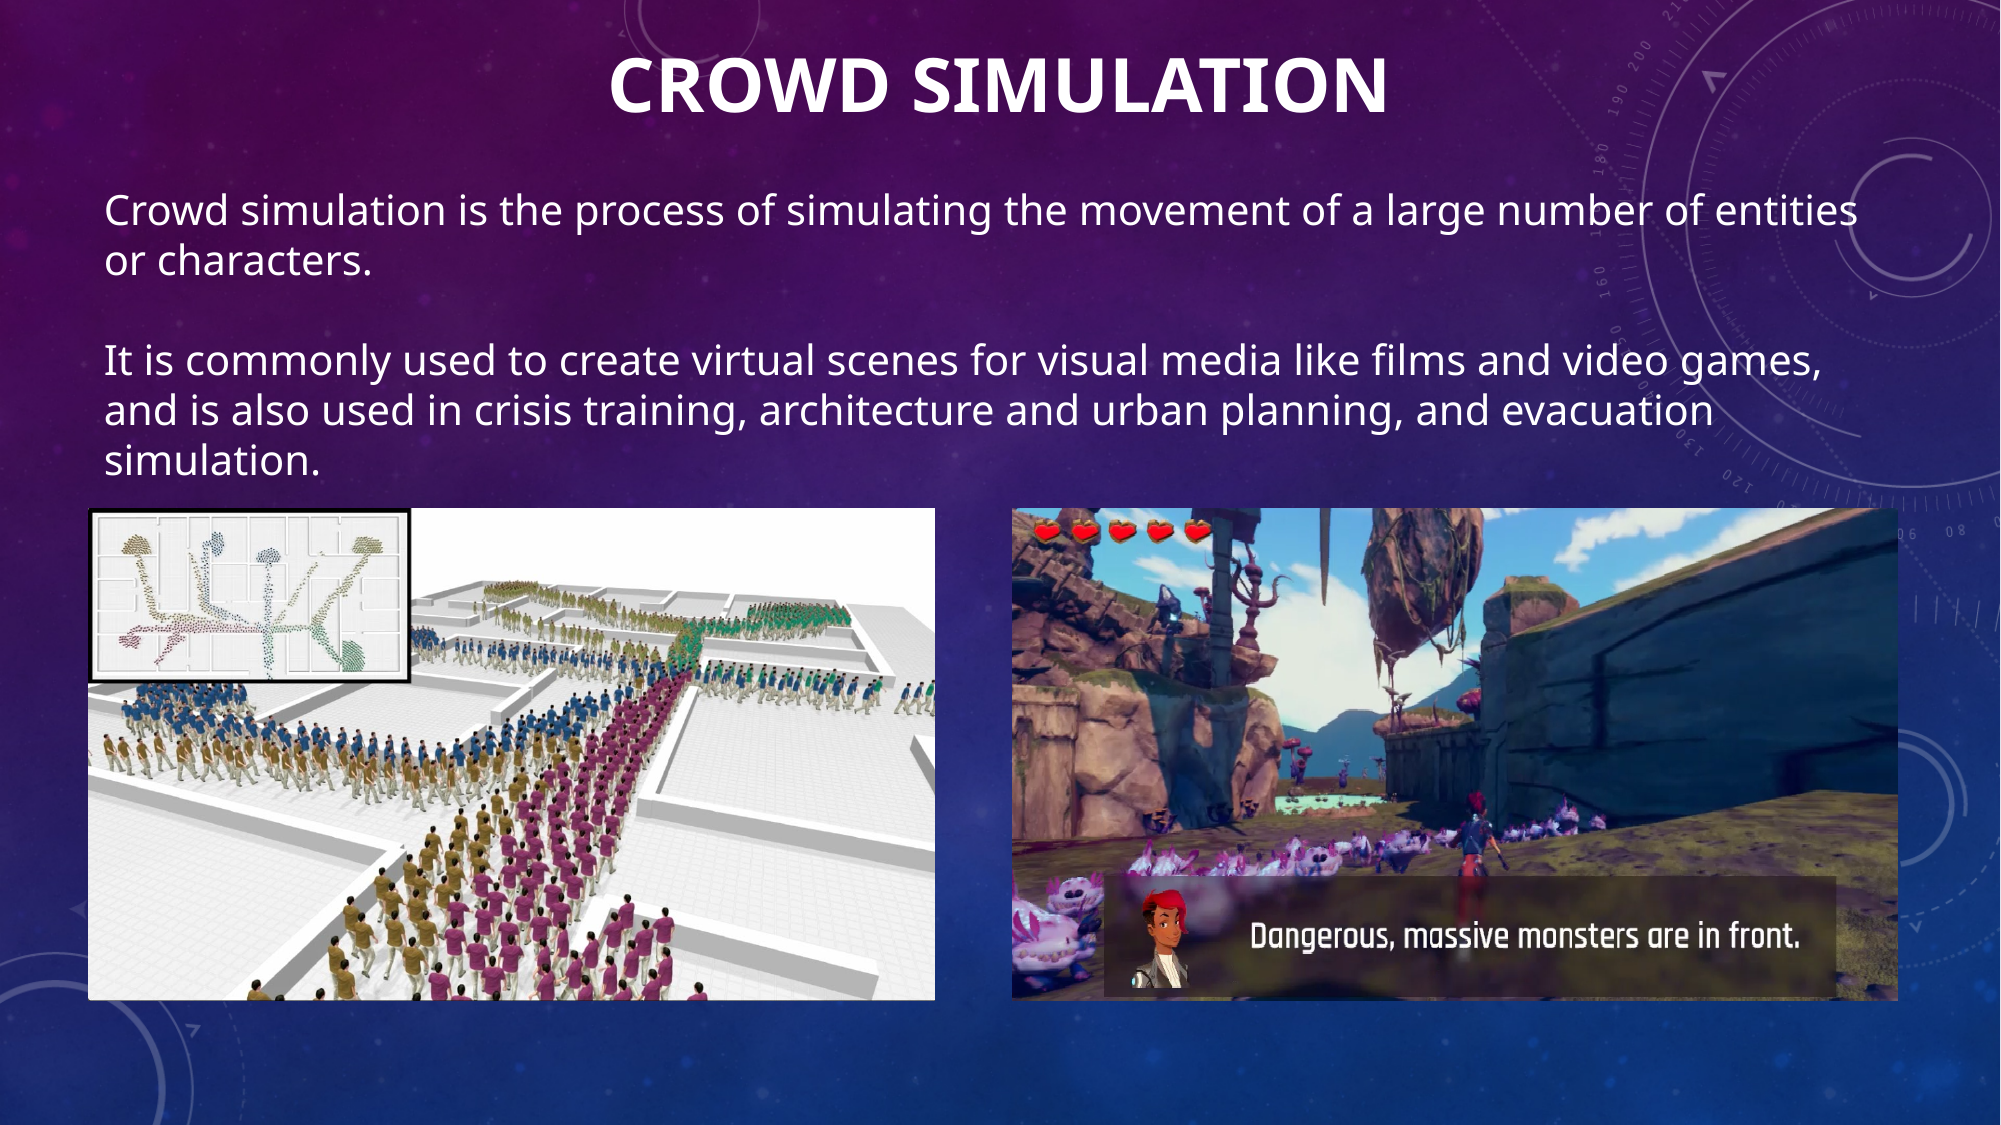

# Crowd Simulation
Crowd simulation is the process of simulating the movement of a large number of entities or characters.
It is commonly used to create virtual scenes for visual media like films and video games, and is also used in crisis training, architecture and urban planning, and evacuation simulation.